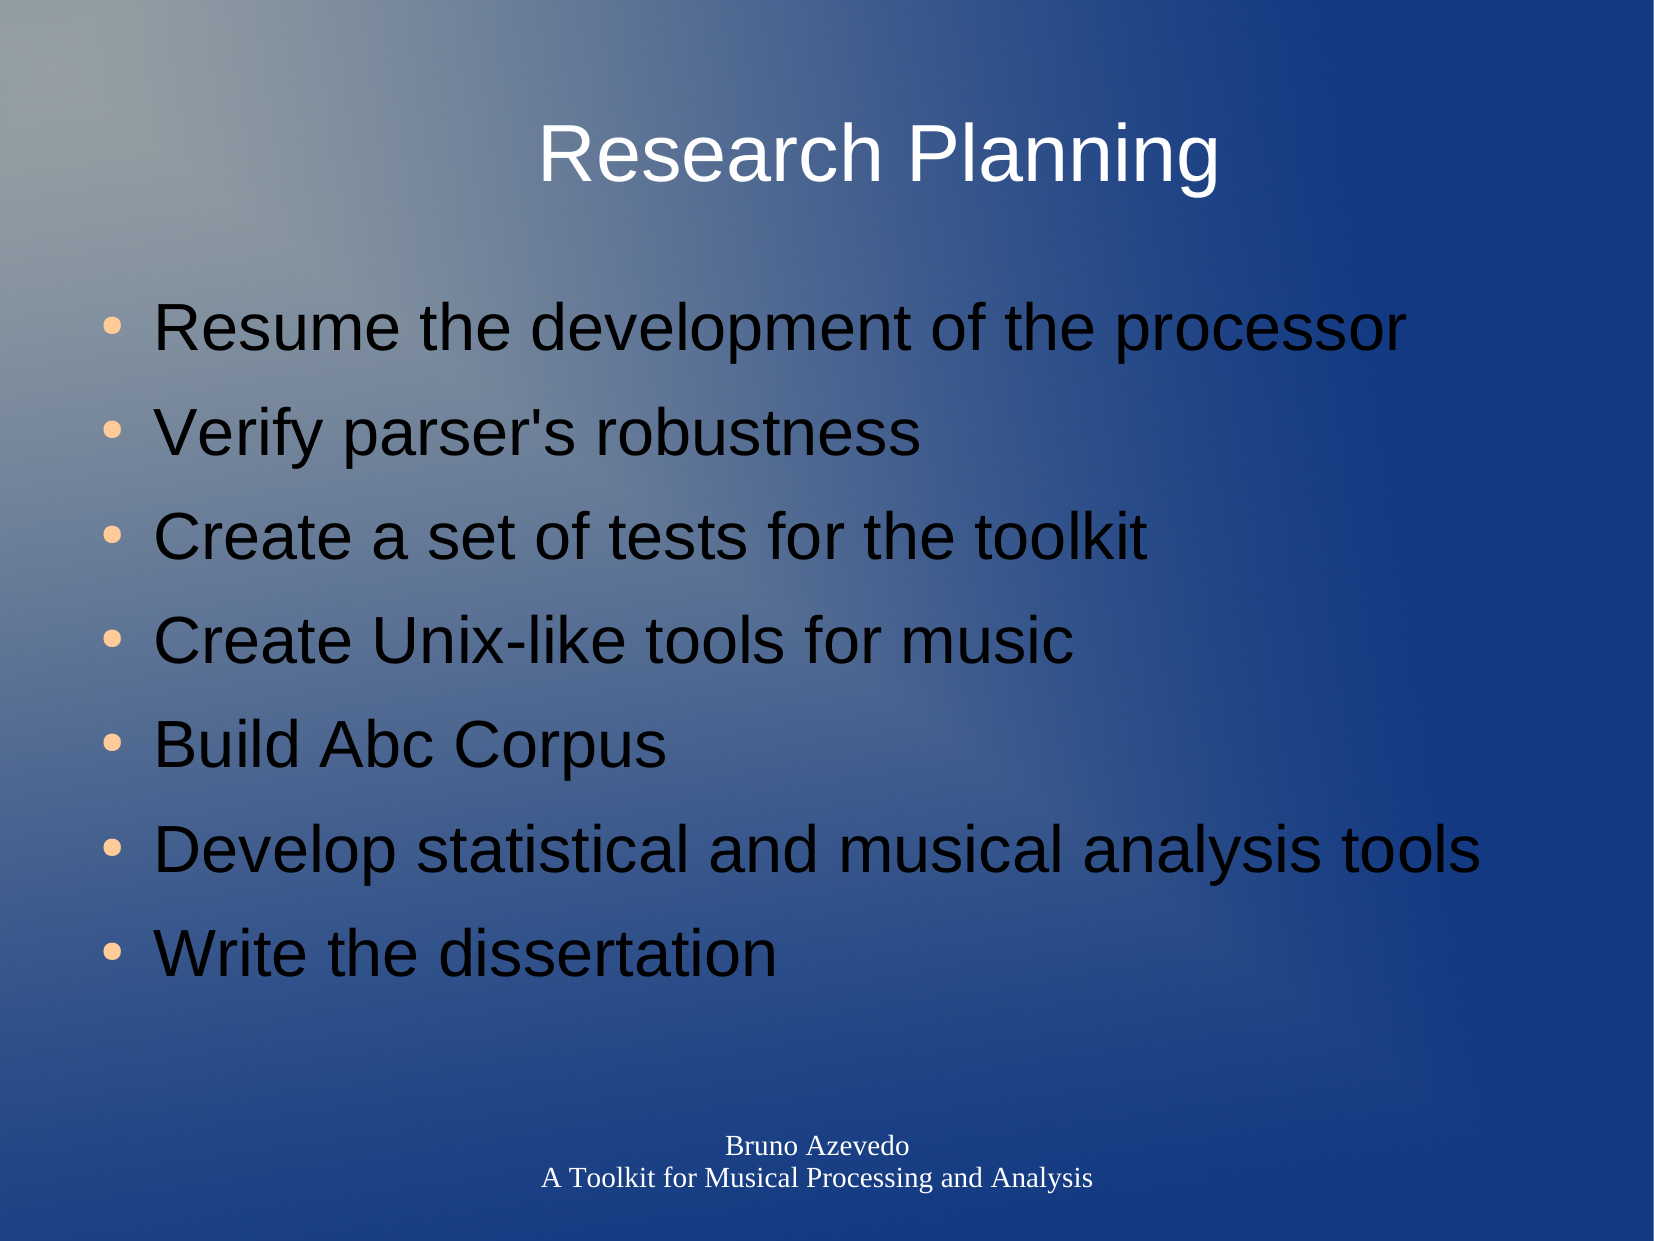

# Research Planning
Resume the development of the processor
Verify parser's robustness
Create a set of tests for the toolkit
Create Unix-like tools for music
Build Abc Corpus
Develop statistical and musical analysis tools
Write the dissertation